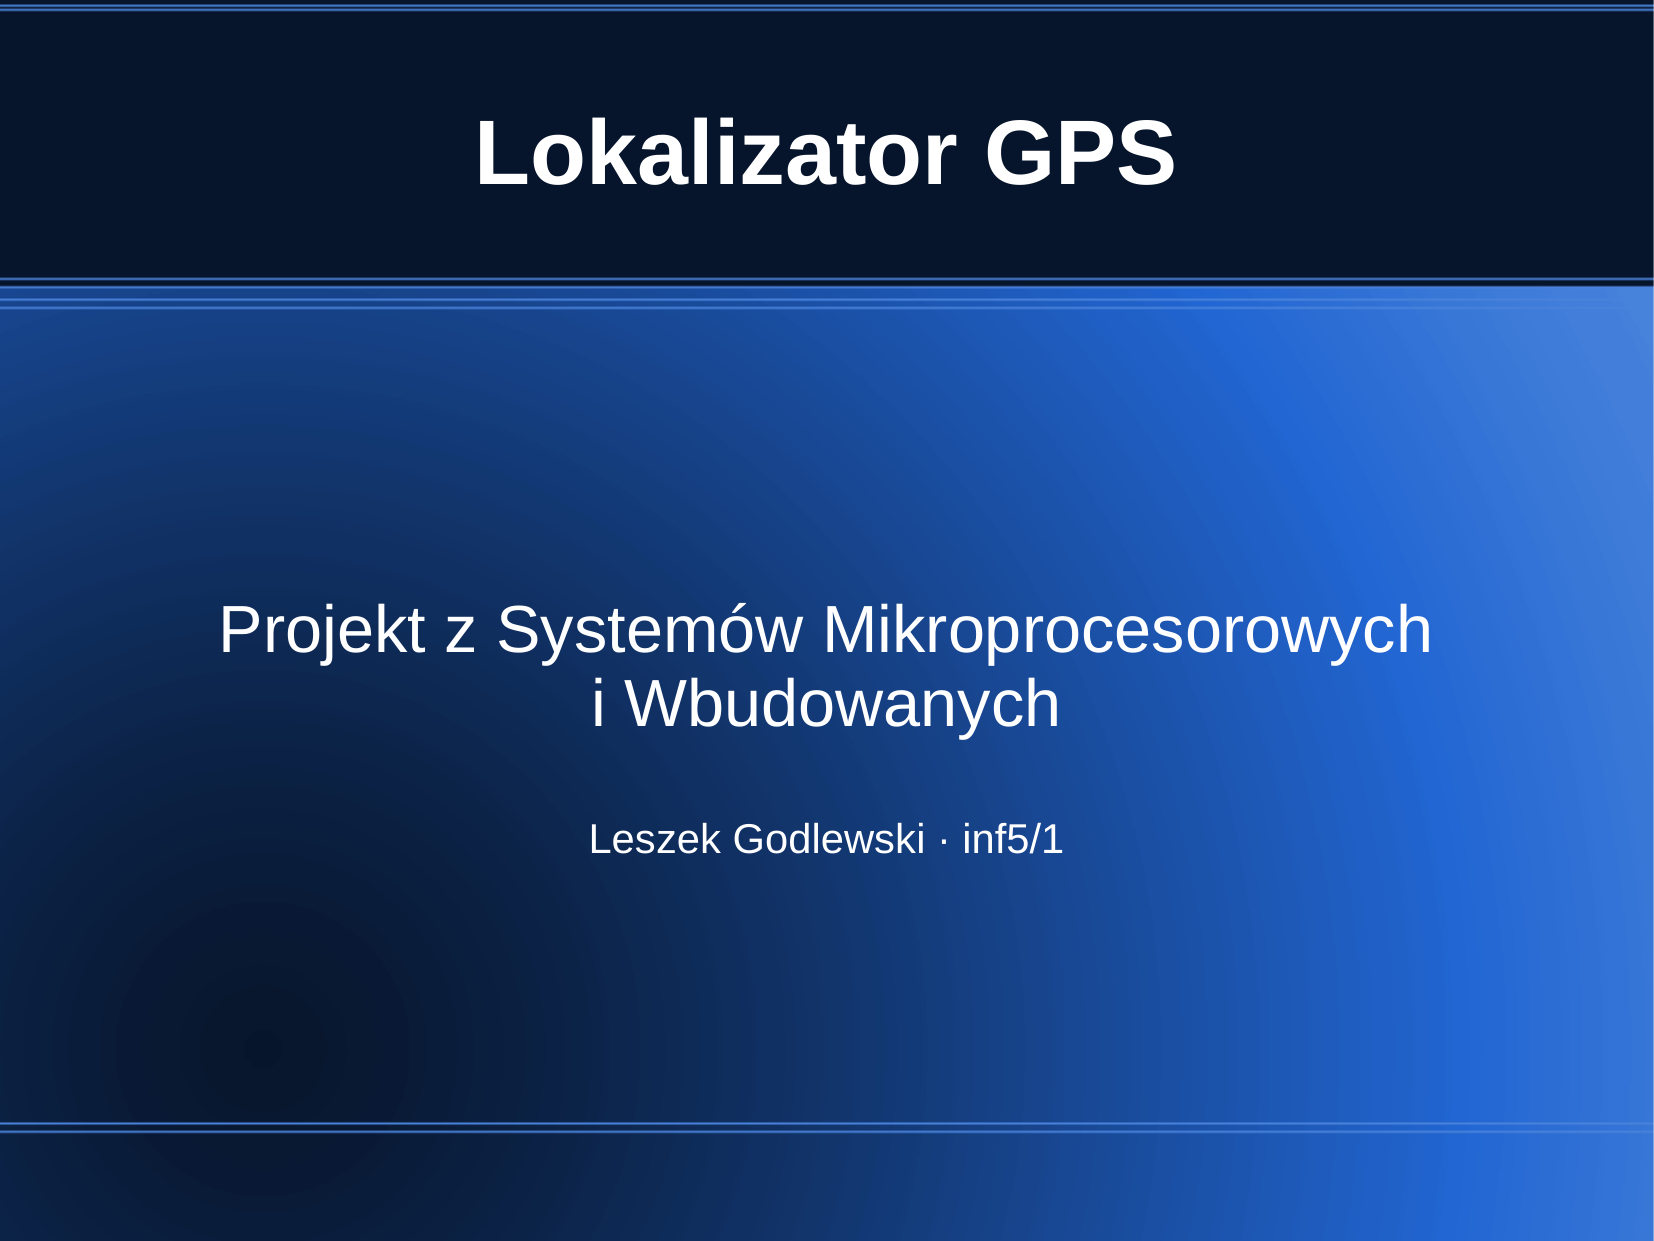

# Lokalizator GPS
Projekt z Systemów Mikroprocesorowych
i Wbudowanych
Leszek Godlewski · inf5/1